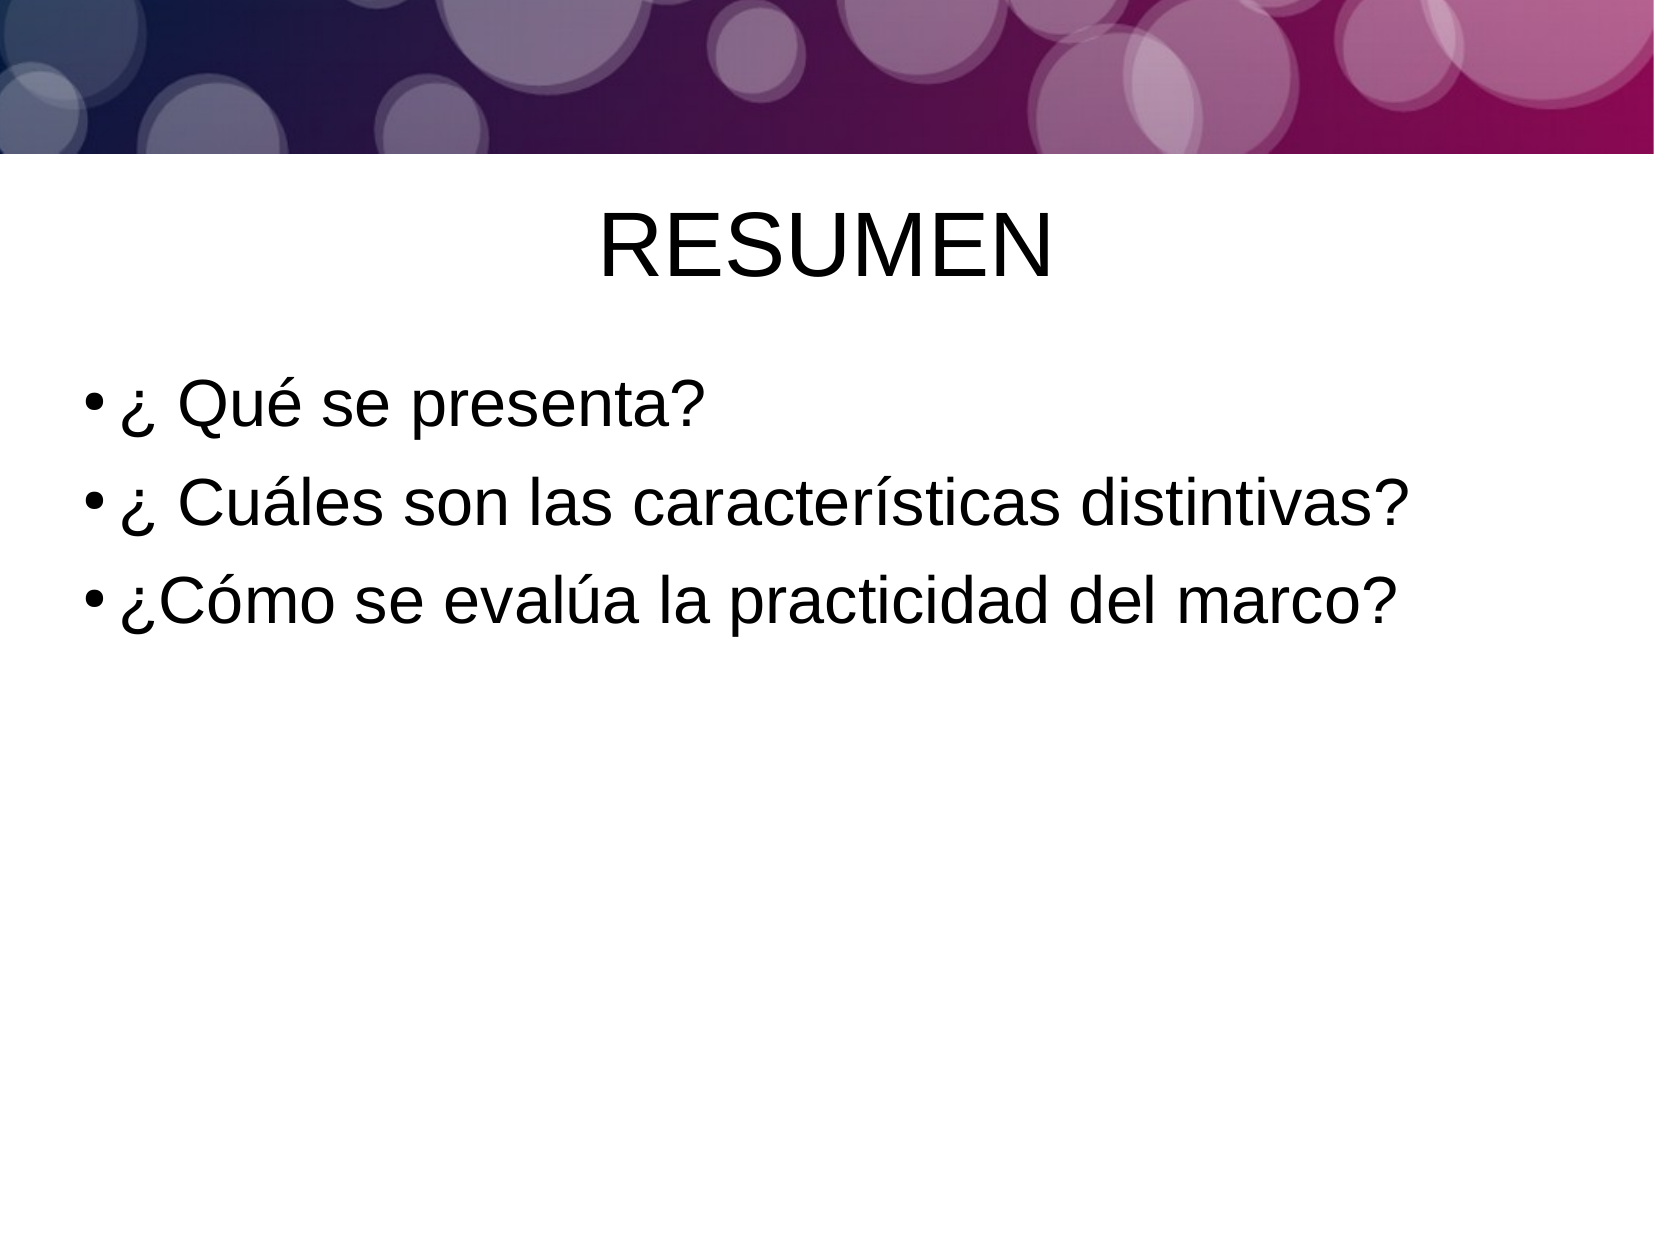

# RESUMEN
¿ Qué se presenta?
¿ Cuáles son las características distintivas?
¿Cómo se evalúa la practicidad del marco?